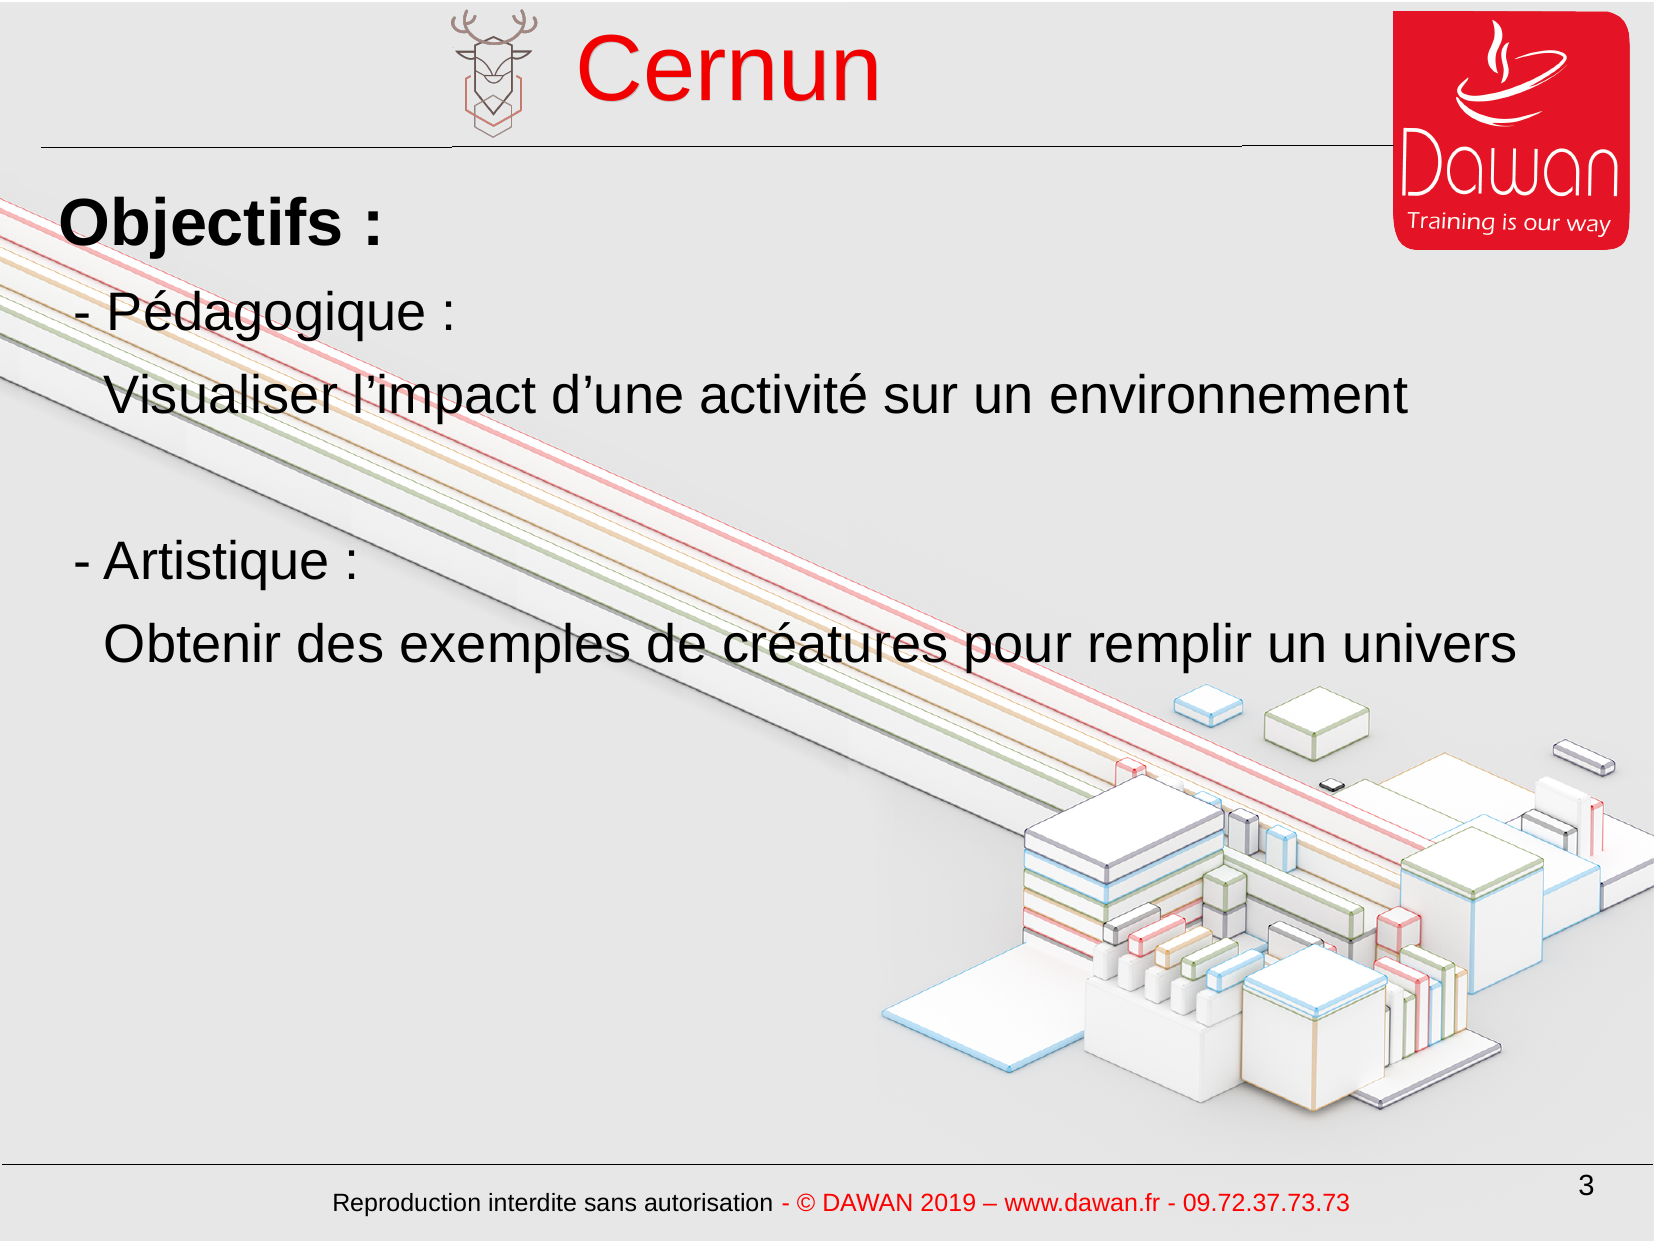

# Cernun
Objectifs :
 - Pédagogique :
 Visualiser l’impact d’une activité sur un environnement
 - Artistique :
 Obtenir des exemples de créatures pour remplir un univers
3